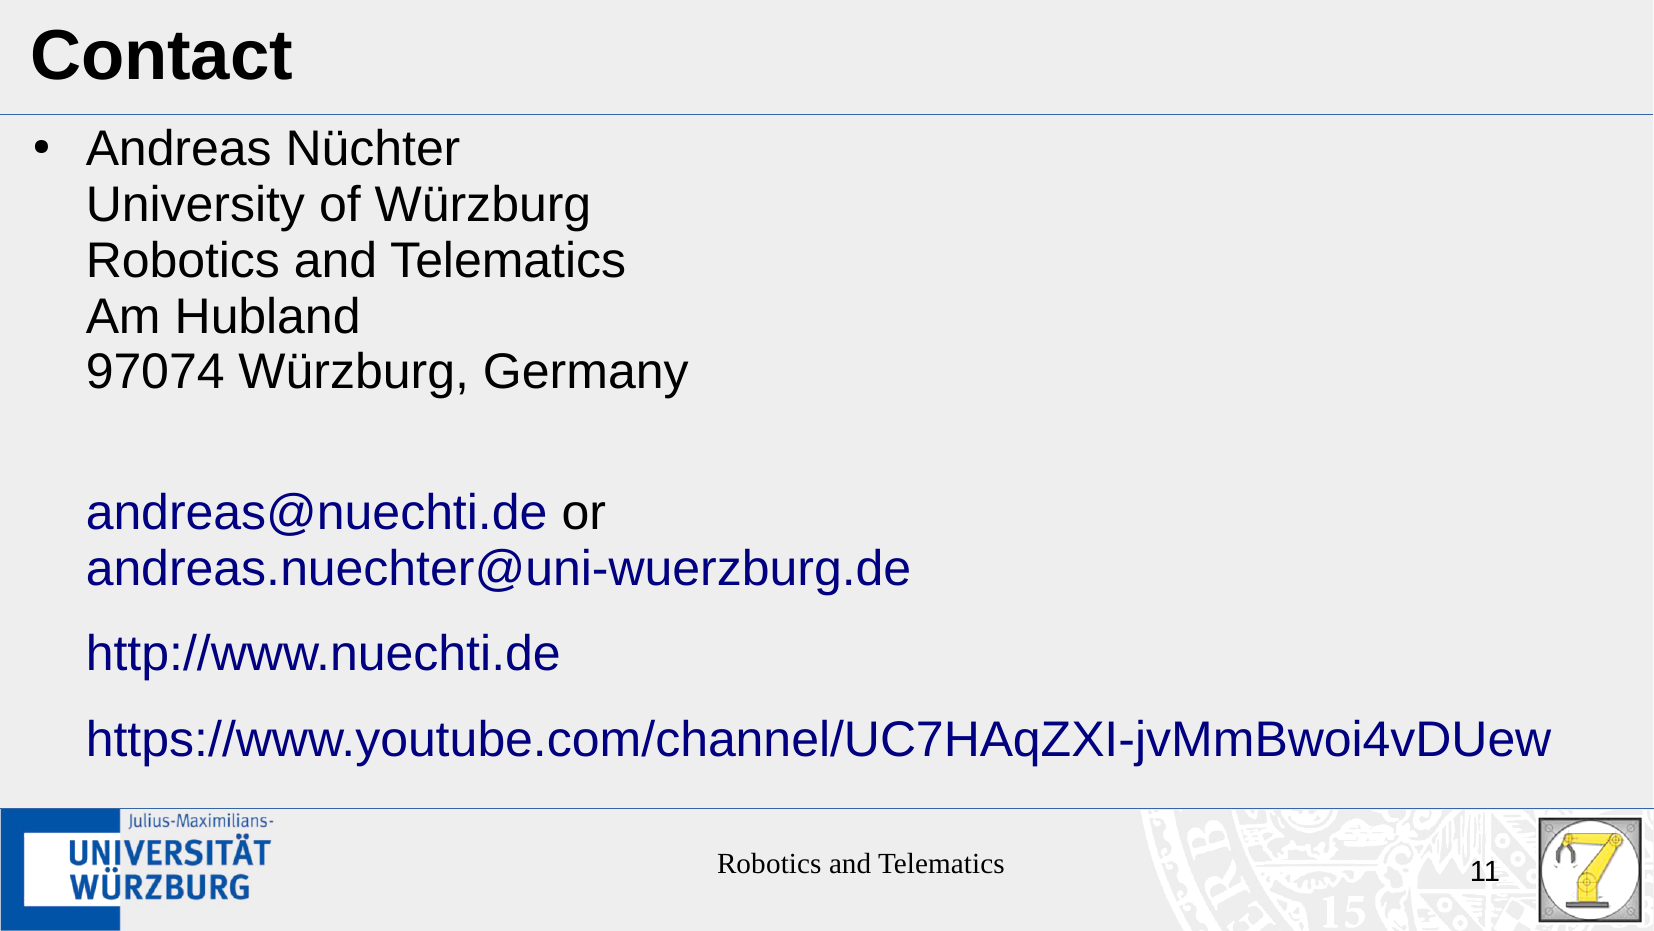

# Contact
Andreas Nüchter
University of Würzburg
Robotics and Telematics
Am Hubland
97074 Würzburg, Germany
andreas@nuechti.de or
andreas.nuechter@uni-wuerzburg.de
http://www.nuechti.de
https://www.youtube.com/channel/UC7HAqZXI-jvMmBwoi4vDUew